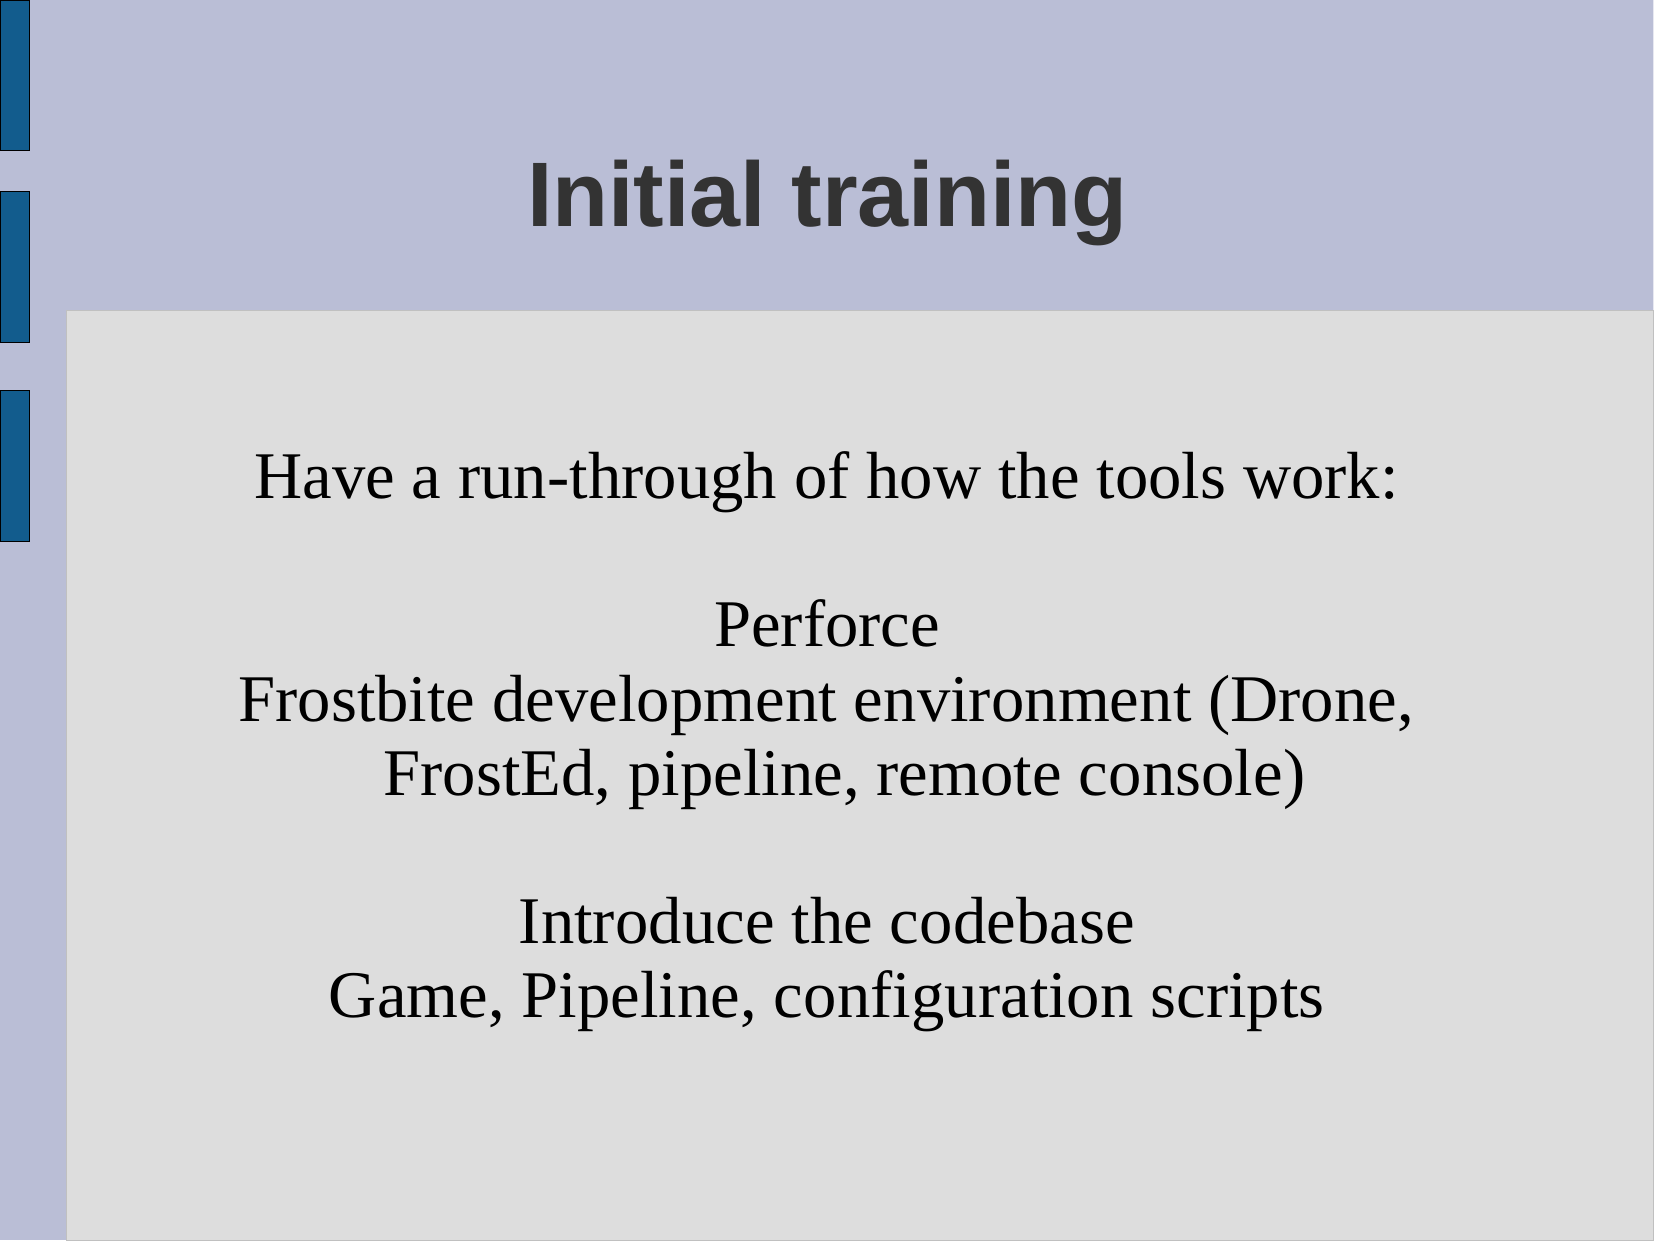

# Initial training
Have a run-through of how the tools work:
Perforce
Frostbite development environment (Drone, FrostEd, pipeline, remote console)
Introduce the codebase
Game, Pipeline, configuration scripts